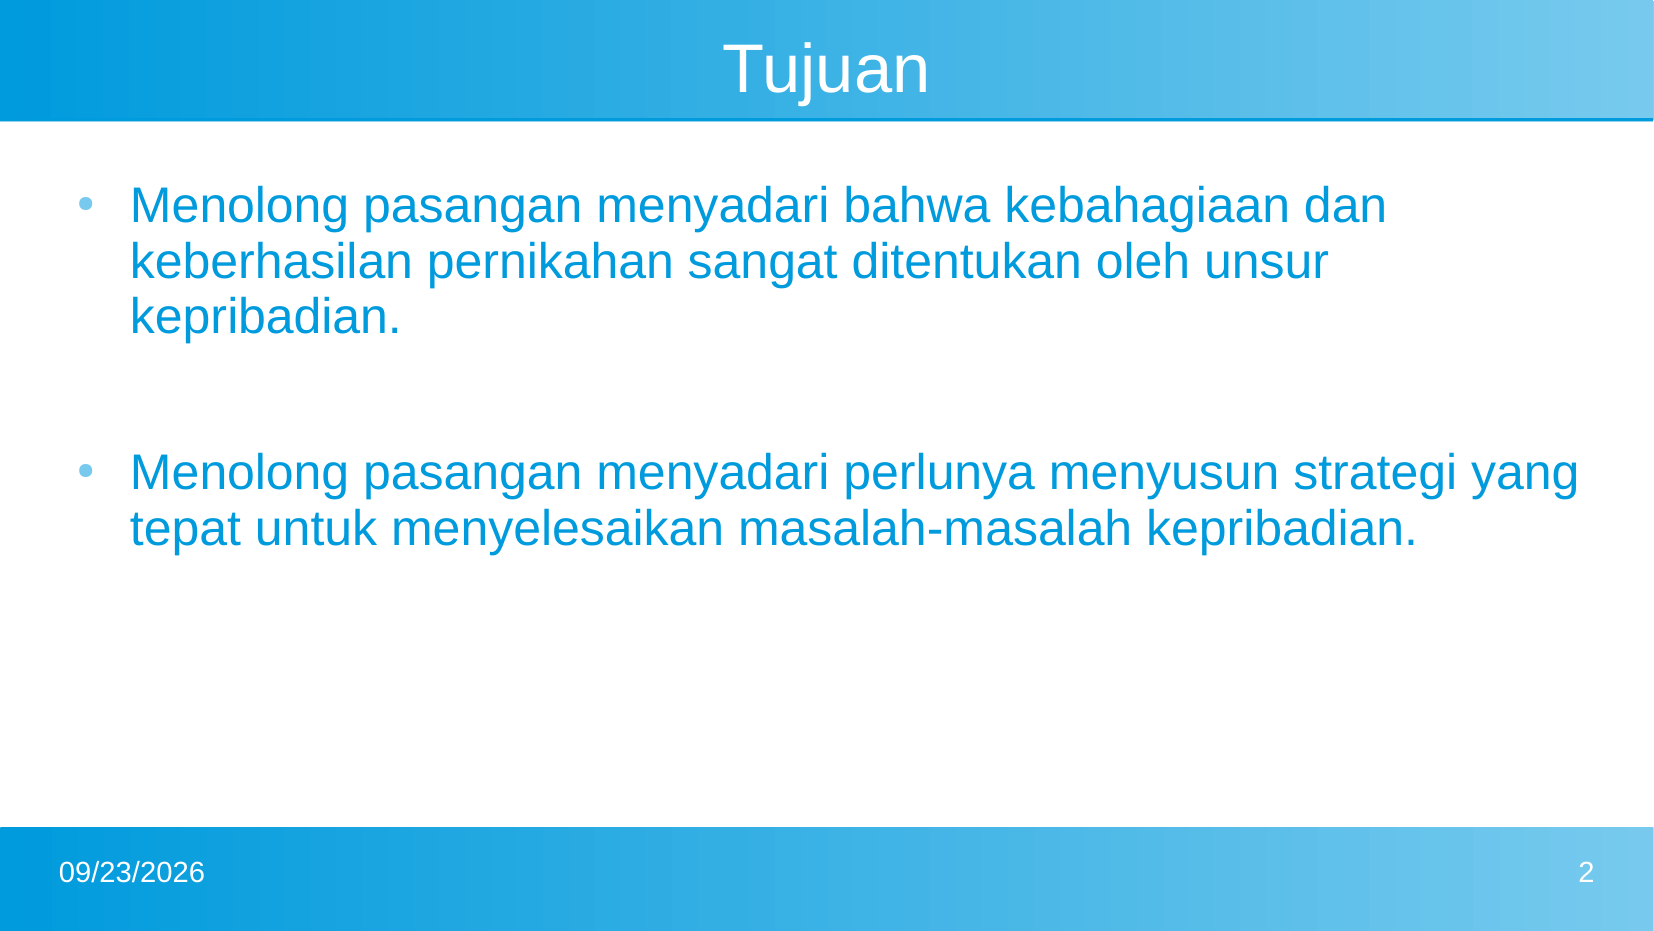

# Tujuan
Menolong pasangan menyadari bahwa kebahagiaan dan keberhasilan pernikahan sangat ditentukan oleh unsur kepribadian.
Menolong pasangan menyadari perlunya menyusun strategi yang tepat untuk menyelesaikan masalah-masalah kepribadian.
2